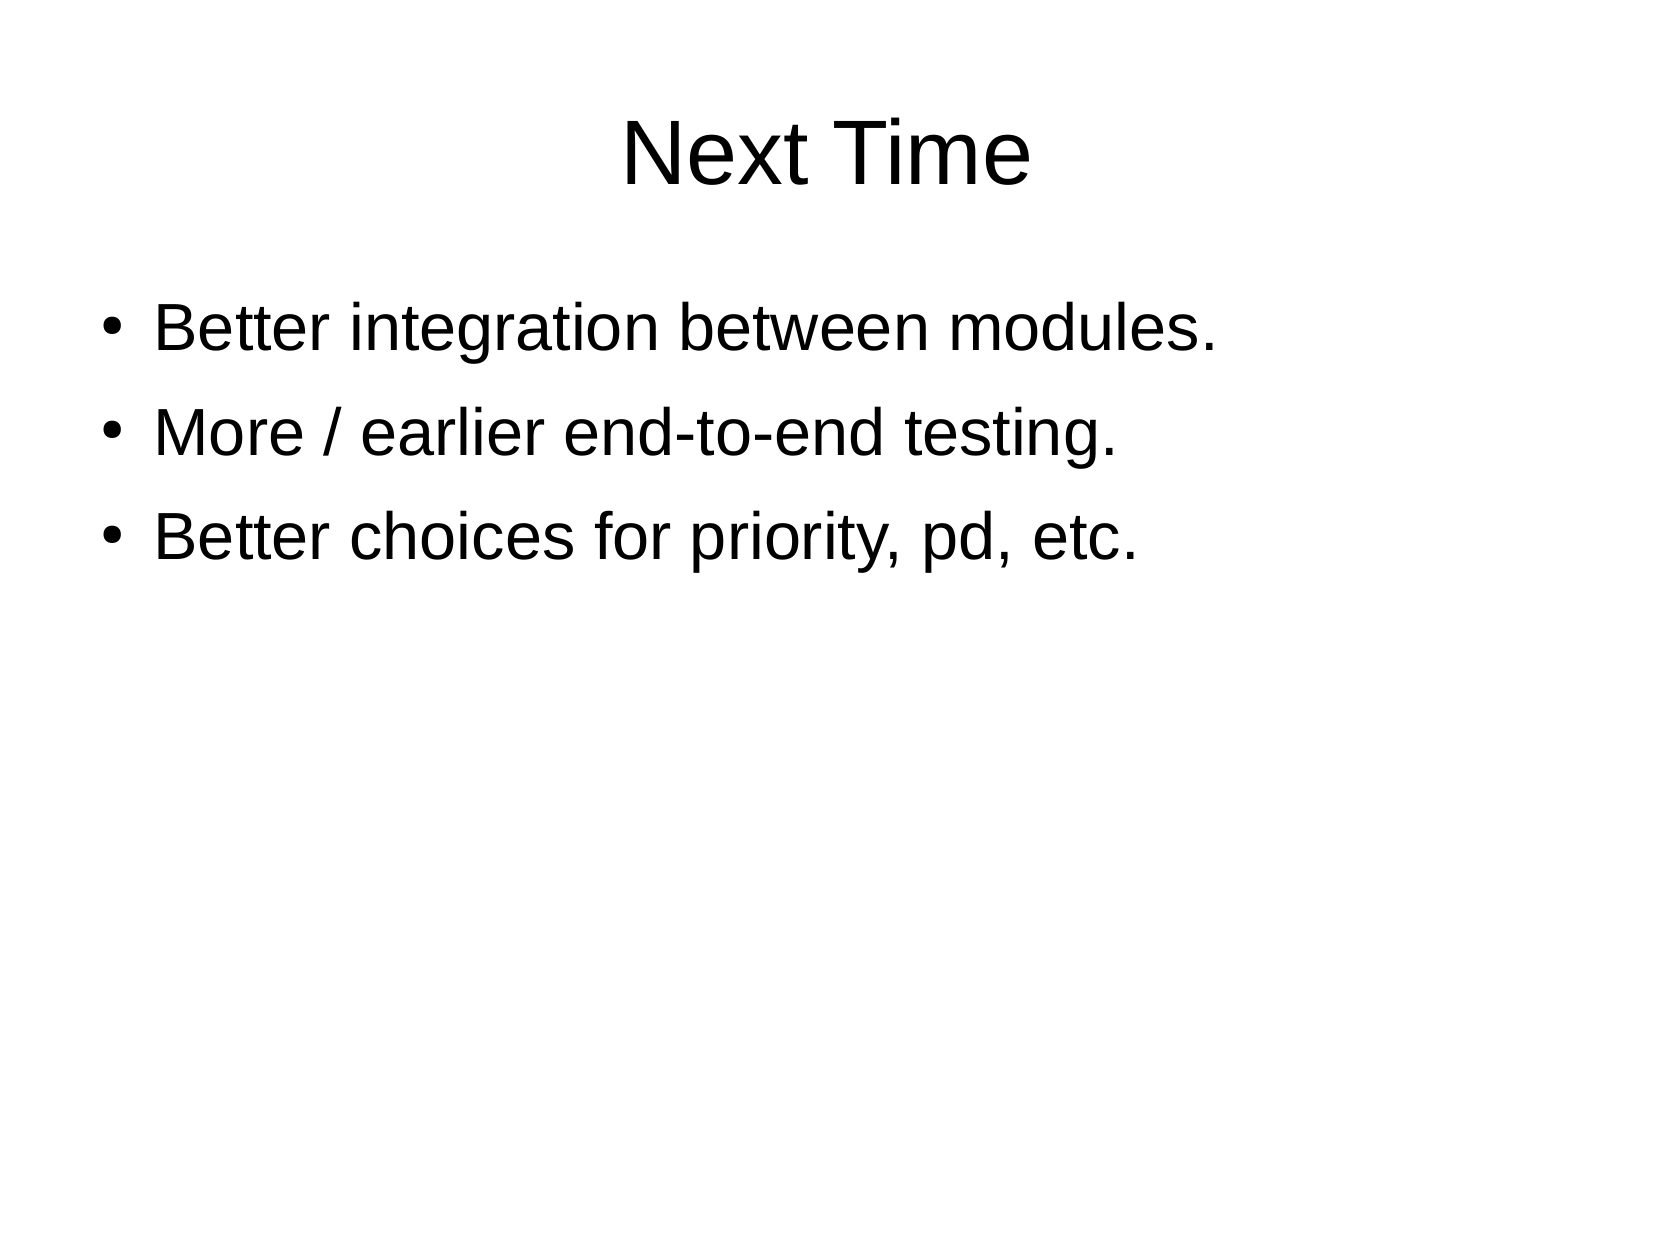

# Next Time
Better integration between modules.
More / earlier end-to-end testing.
Better choices for priority, pd, etc.